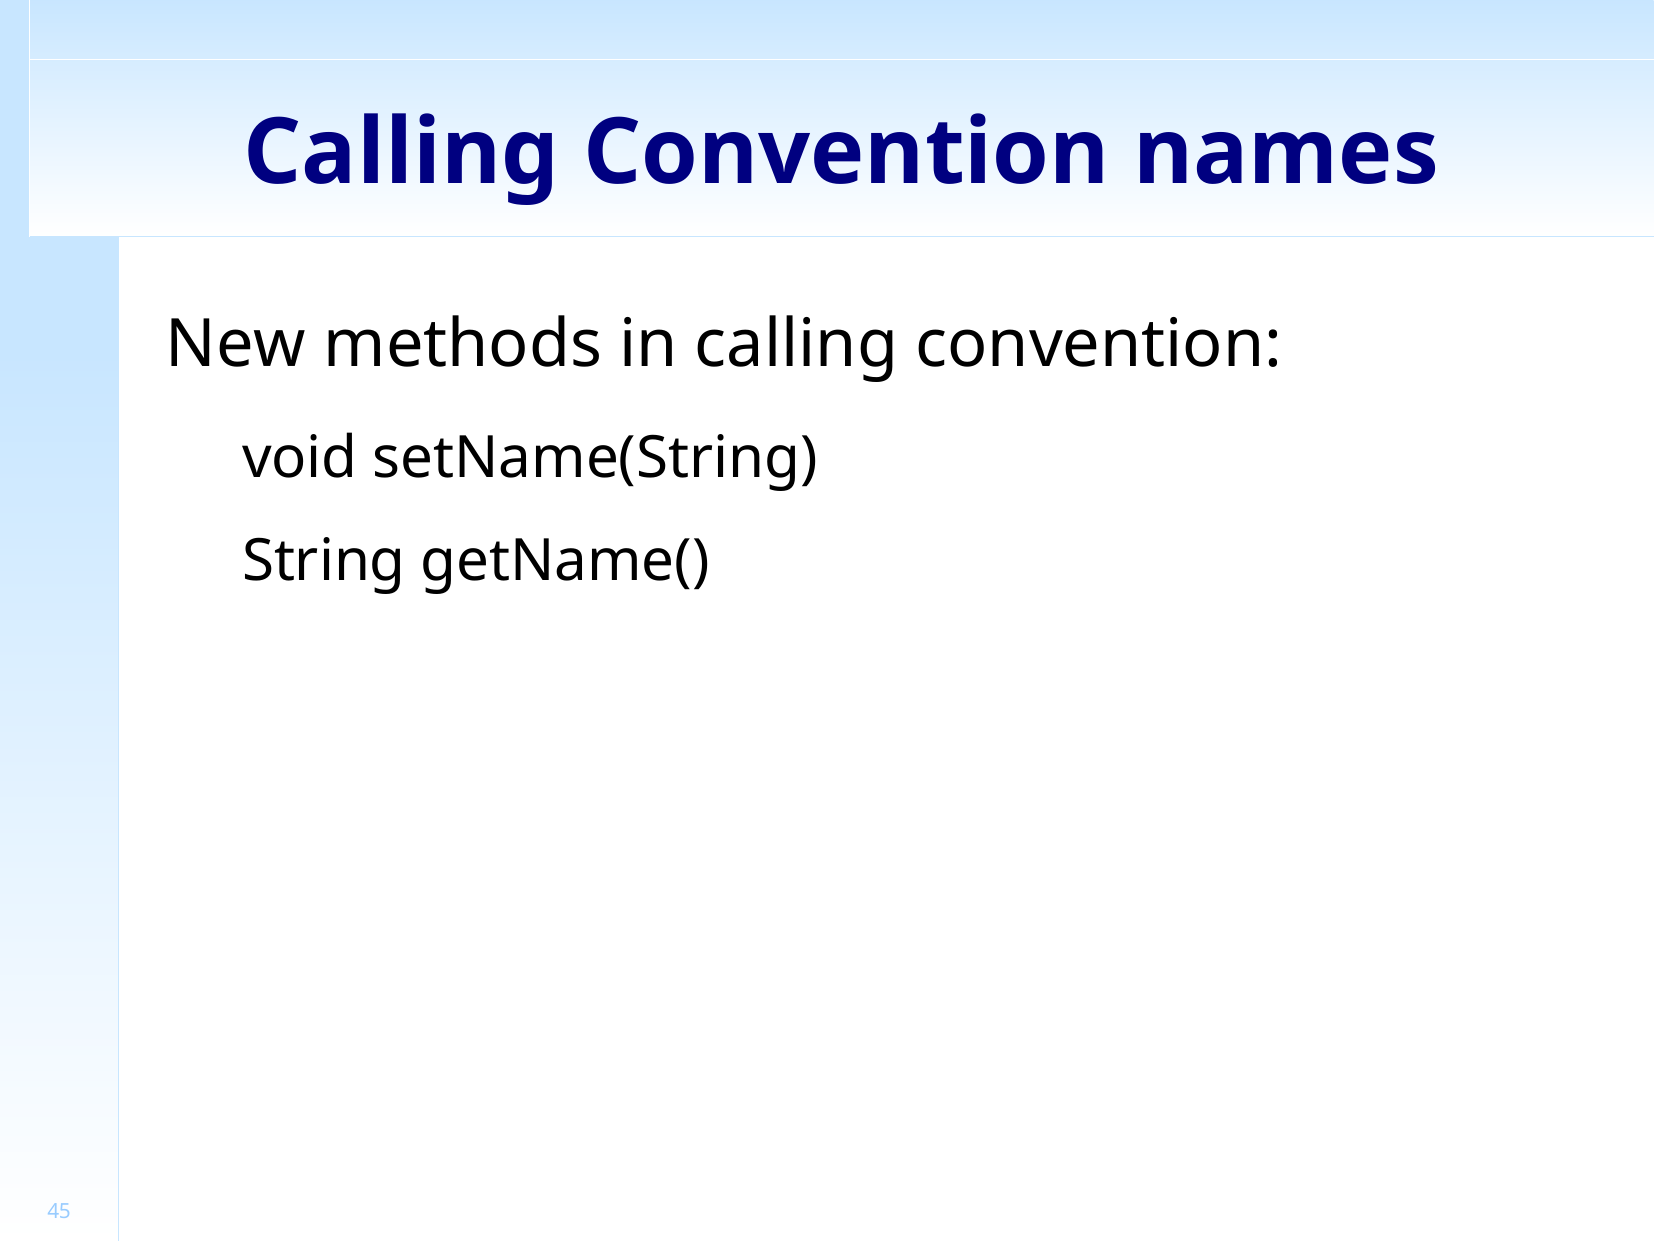

# Calling Convention names
New methods in calling convention:
void setName(String)
String getName()